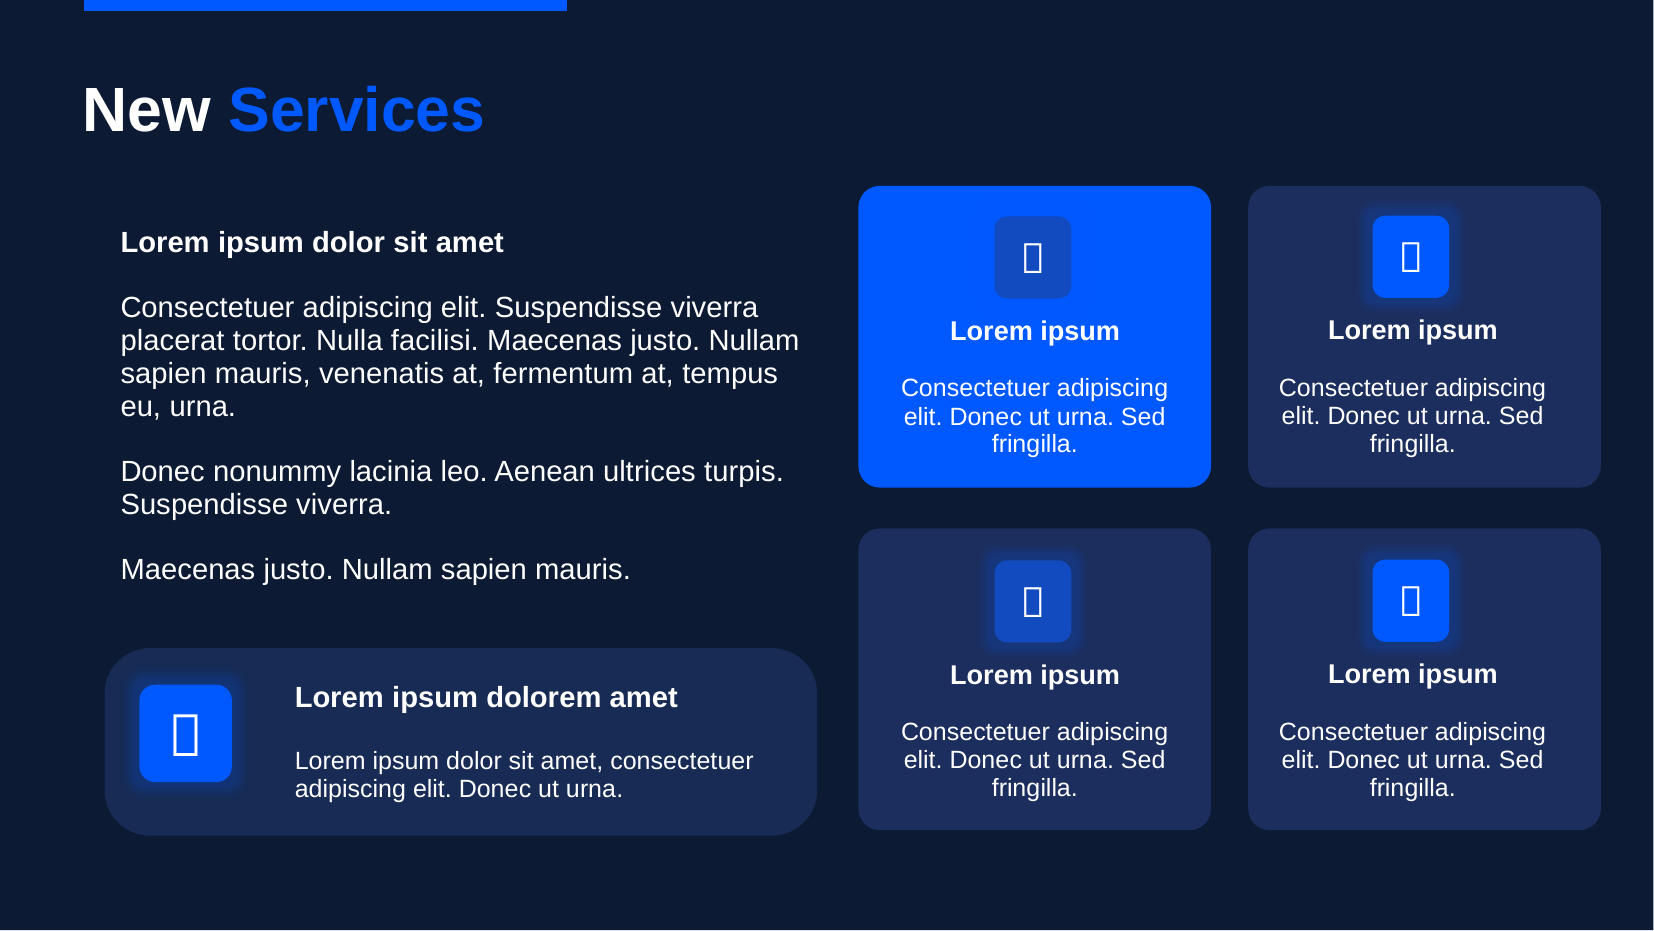

# New Services


Lorem ipsum dolor sit amet
Consectetuer adipiscing elit. Suspendisse viverra placerat tortor. Nulla facilisi. Maecenas justo. Nullam sapien mauris, venenatis at, fermentum at, tempus eu, urna.
Donec nonummy lacinia leo. Aenean ultrices turpis. Suspendisse viverra.
Maecenas justo. Nullam sapien mauris.
Lorem ipsum
Consectetuer adipiscing elit. Donec ut urna. Sed fringilla.
Lorem ipsum
Consectetuer adipiscing elit. Donec ut urna. Sed fringilla.


Lorem ipsum
Consectetuer adipiscing elit. Donec ut urna. Sed fringilla.
Lorem ipsum
Consectetuer adipiscing elit. Donec ut urna. Sed fringilla.
Lorem ipsum dolorem amet
Lorem ipsum dolor sit amet, consectetuer adipiscing elit. Donec ut urna.
